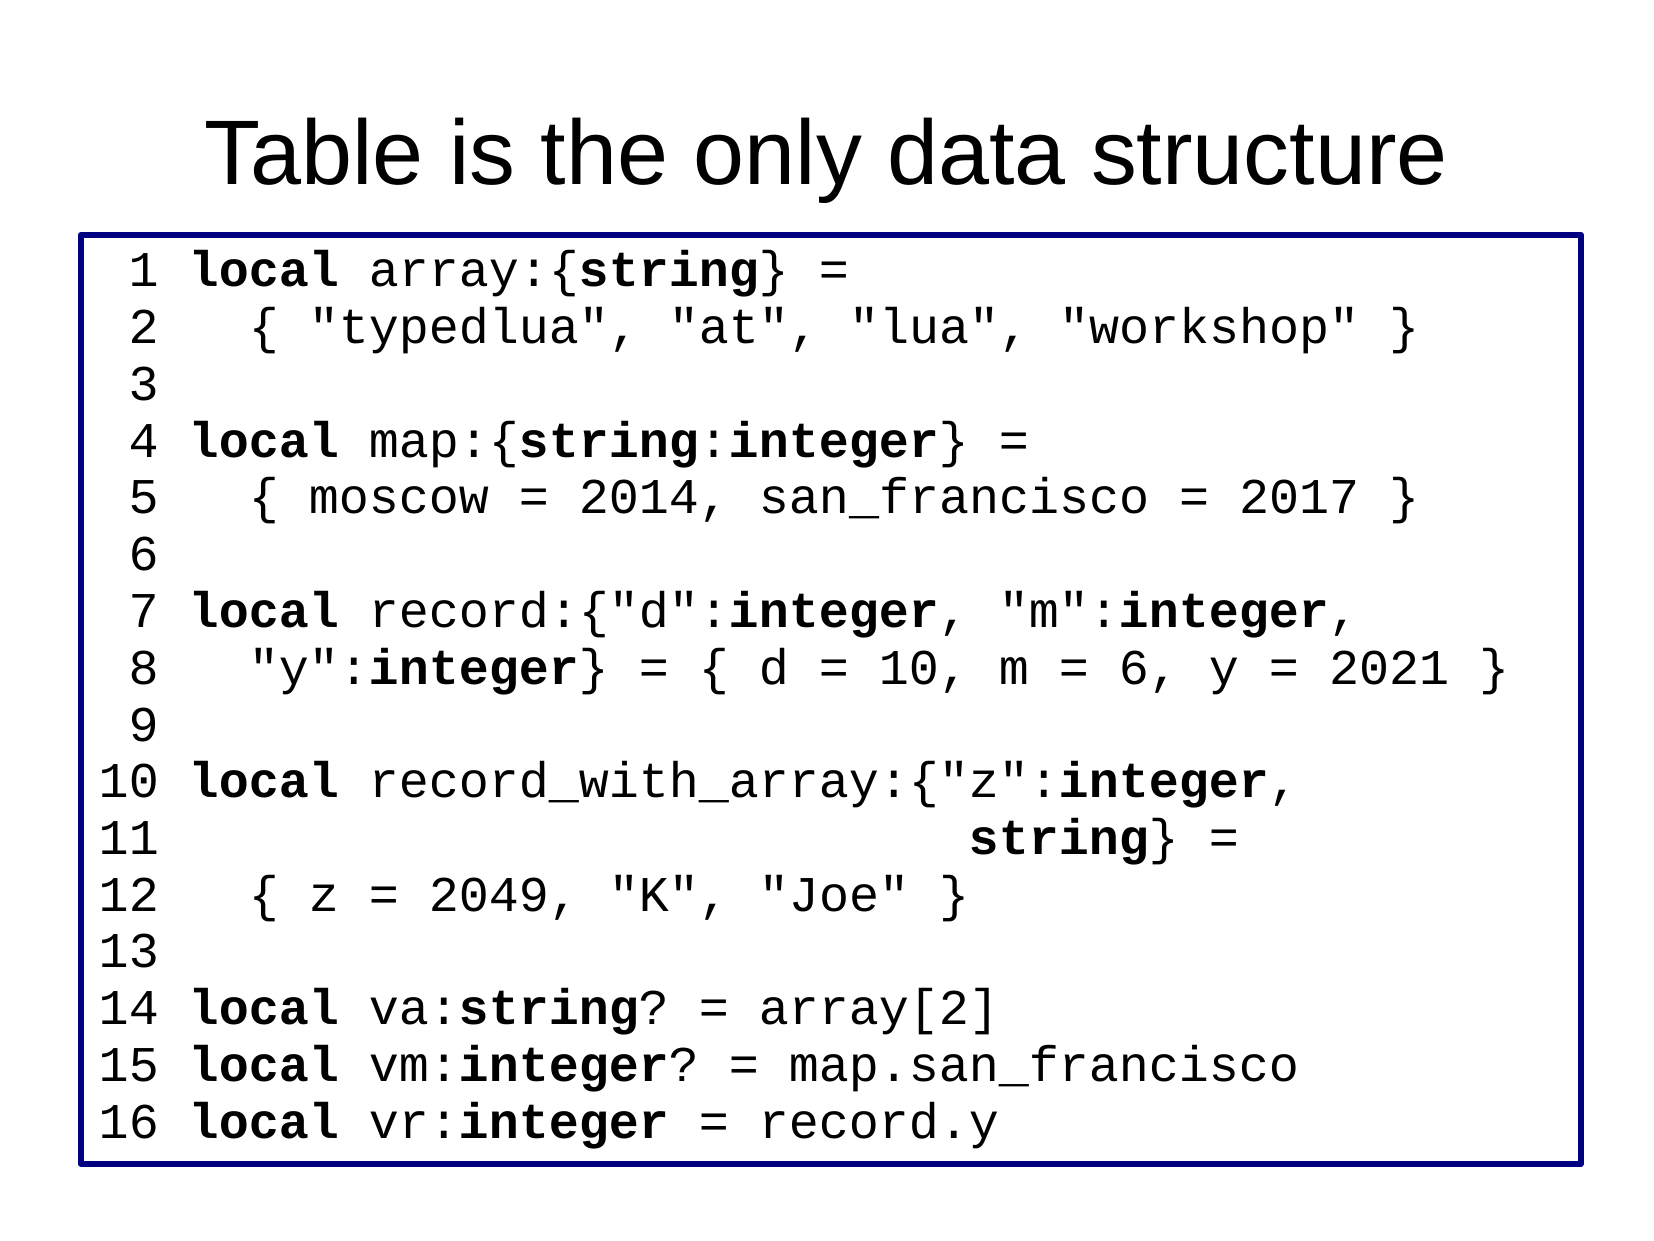

# Table is the only data structure
 1 local array:{string} =
 2 { "typedlua", "at", "lua", "workshop" }
 3
 4 local map:{string:integer} =
 5 { moscow = 2014, san_francisco = 2017 }
 6
 7 local record:{"d":integer, "m":integer,
 8 "y":integer} = { d = 10, m = 6, y = 2021 }
 9
10 local record_with_array:{"z":integer,
11 string} =
12 { z = 2049, "K", "Joe" }
13
14 local va:string? = array[2]
15 local vm:integer? = map.san_francisco
16 local vr:integer = record.y